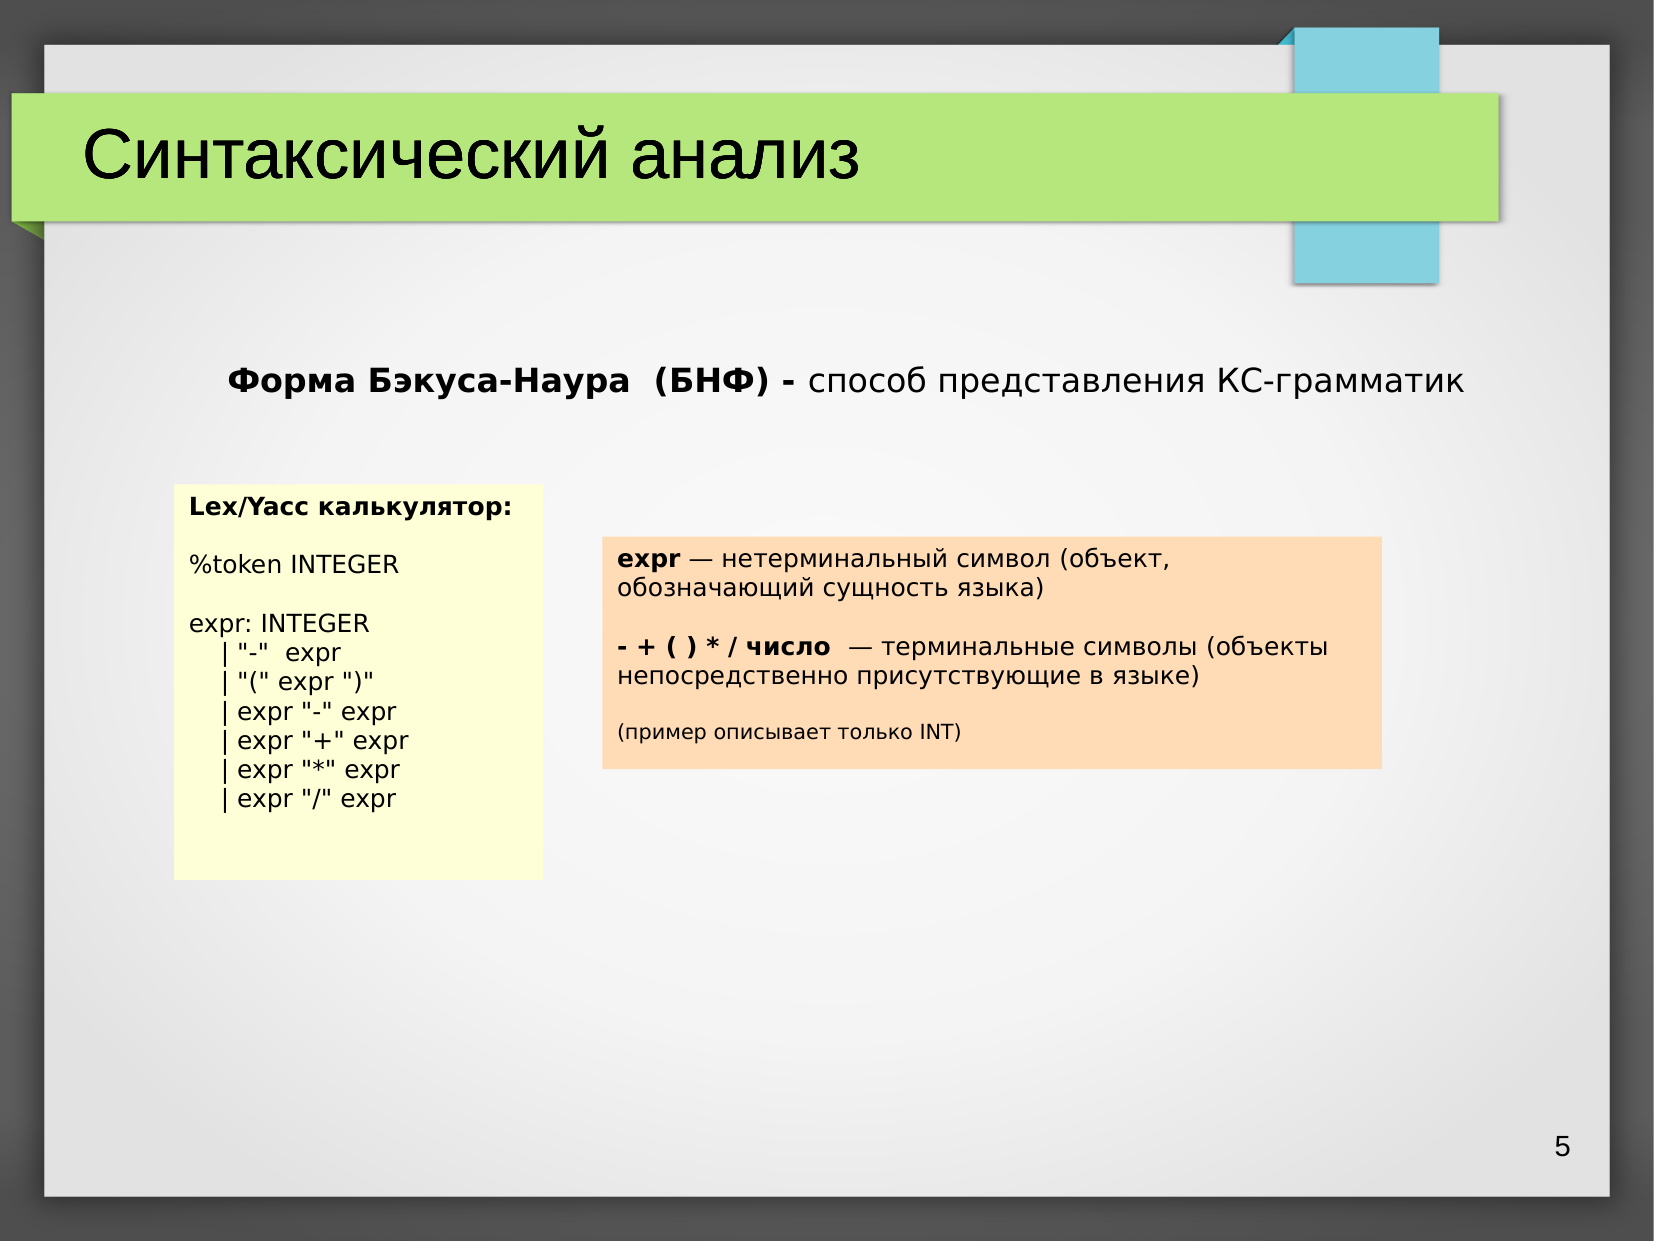

# Синтаксический анализ
Синтаксический анализ
Синтаксический анализ
Форма Бэкуса-Наура (БНФ) - способ представления КС-грамматик
Lex/Yacc калькулятор:
%token INTEGER
expr: INTEGER
 | "-" expr
 | "(" expr ")"
 | expr "-" expr
 | expr "+" expr
 | expr "*" expr
 | expr "/" expr
expr — нетерминальный символ (объект, обозначающий сущность языка)
- + ( ) * / число — терминальные символы (объекты непосредственно присутствующие в языке)
(пример описывает только INT)
5